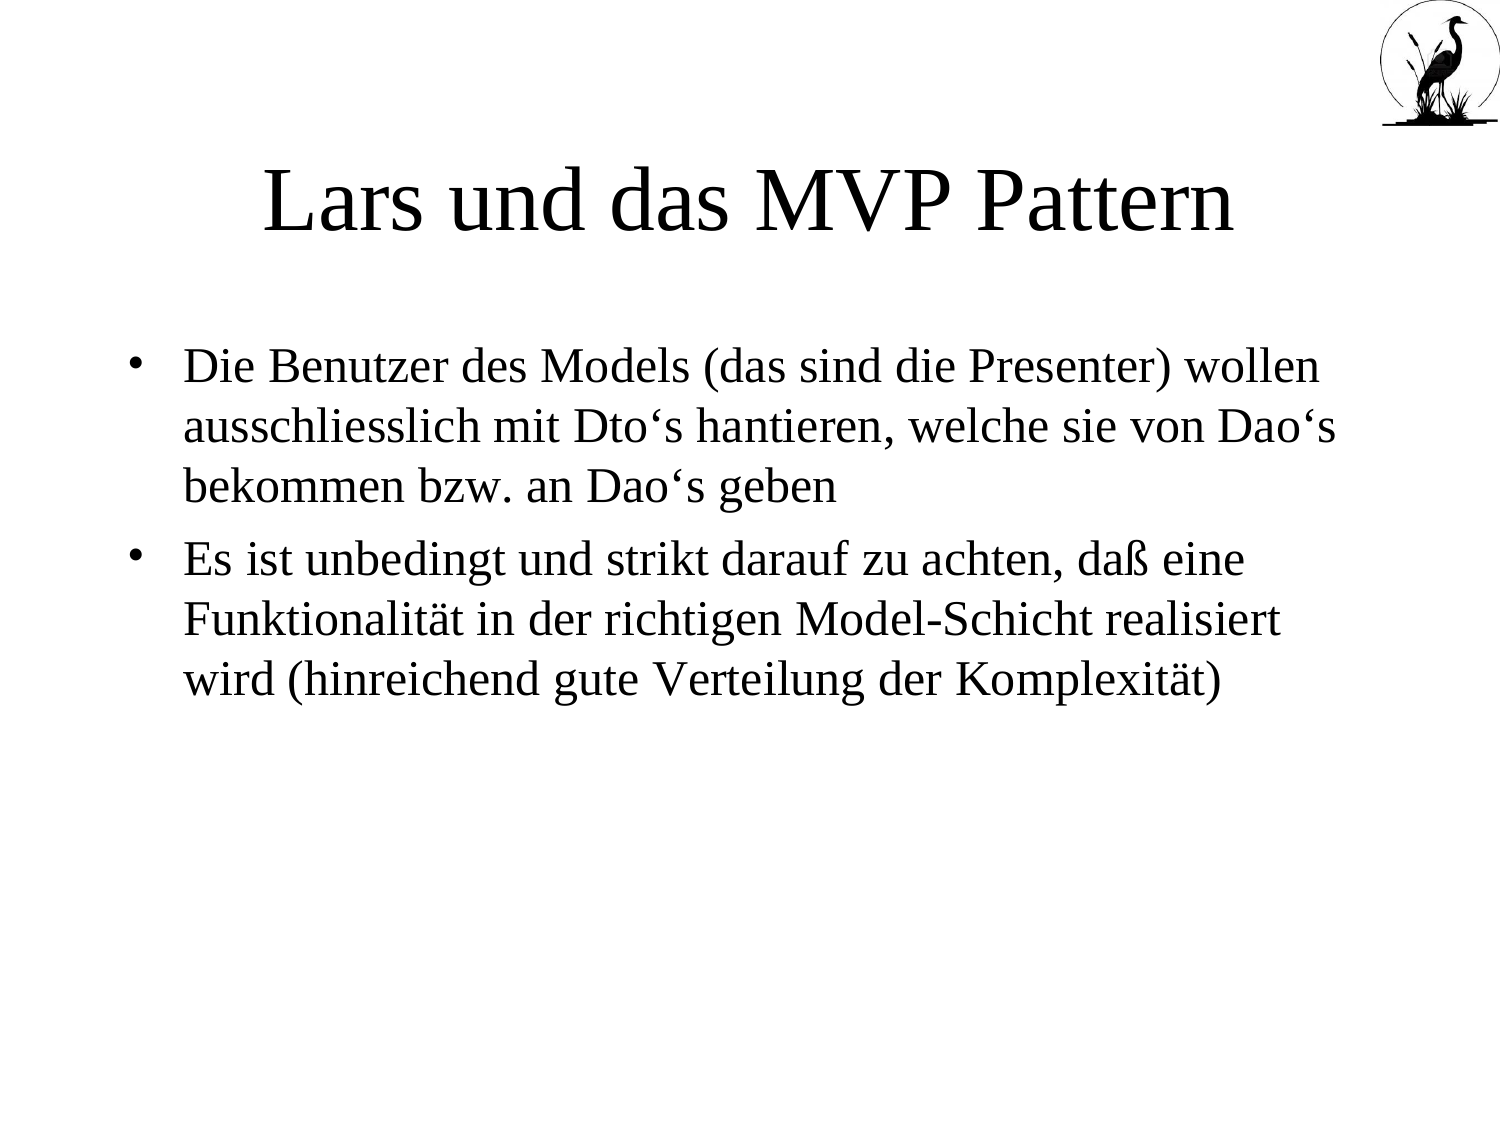

# Lars und das MVP Pattern
Die Benutzer des Models (das sind die Presenter) wollen ausschliesslich mit Dto‘s hantieren, welche sie von Dao‘s bekommen bzw. an Dao‘s geben
Es ist unbedingt und strikt darauf zu achten, daß eine Funktionalität in der richtigen Model-Schicht realisiert wird (hinreichend gute Verteilung der Komplexität)